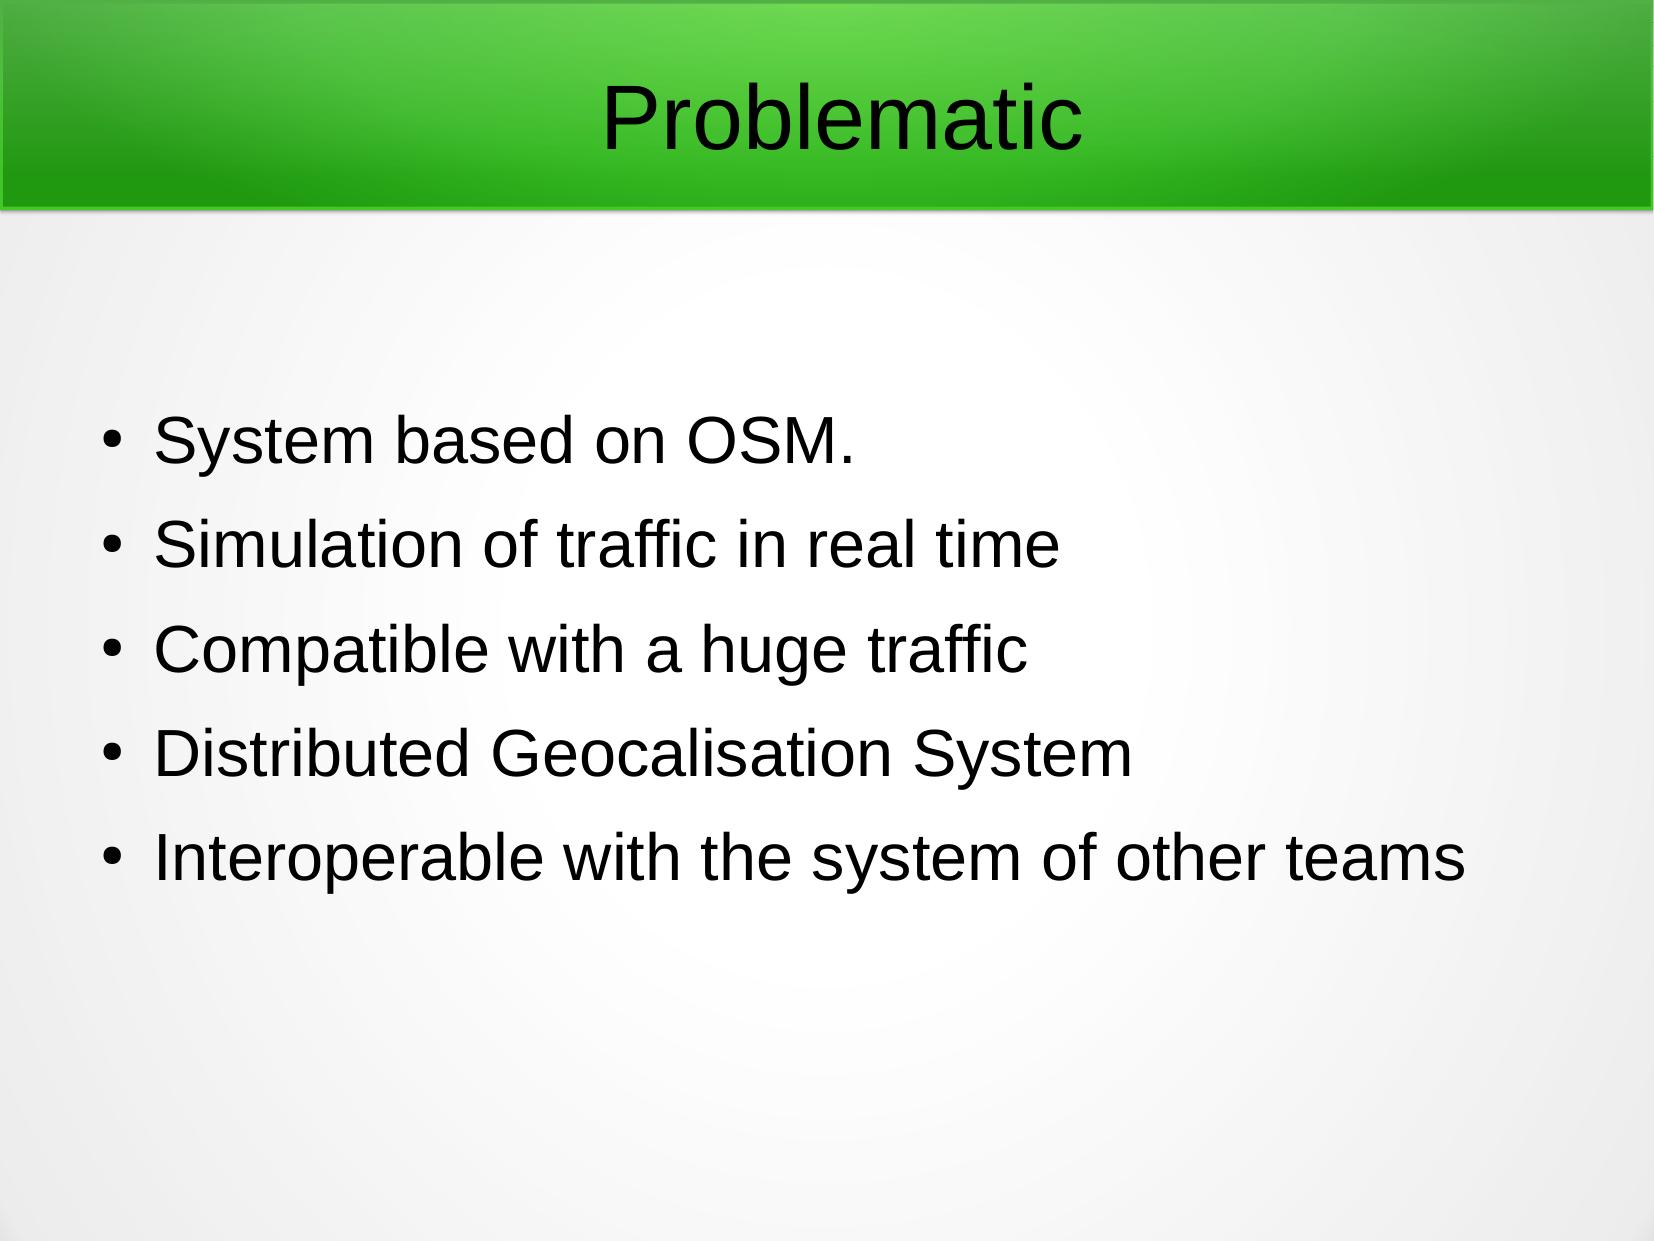

# Problematic
System based on OSM.
Simulation of traffic in real time
Compatible with a huge traffic
Distributed Geocalisation System
Interoperable with the system of other teams